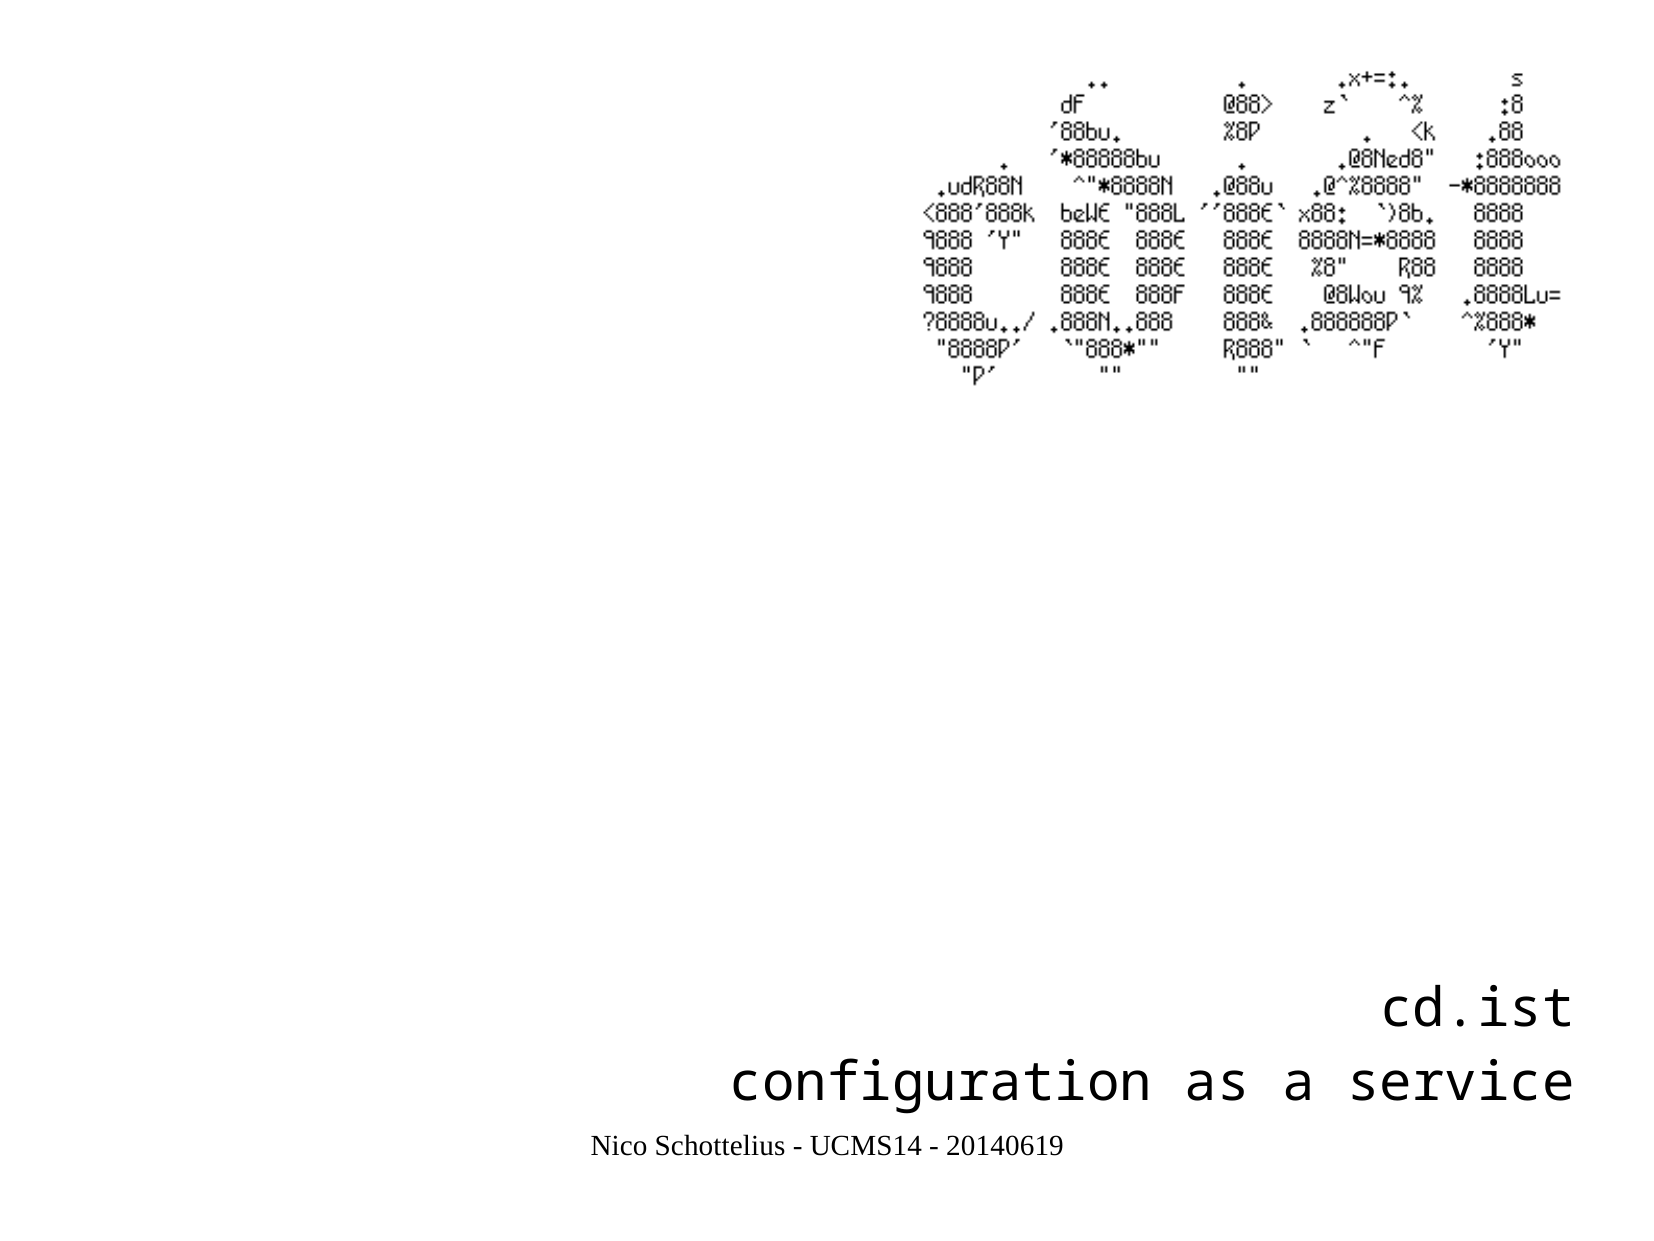

#
cd.ist
configuration as a service
Nico Schottelius - UCMS14 - 20140619